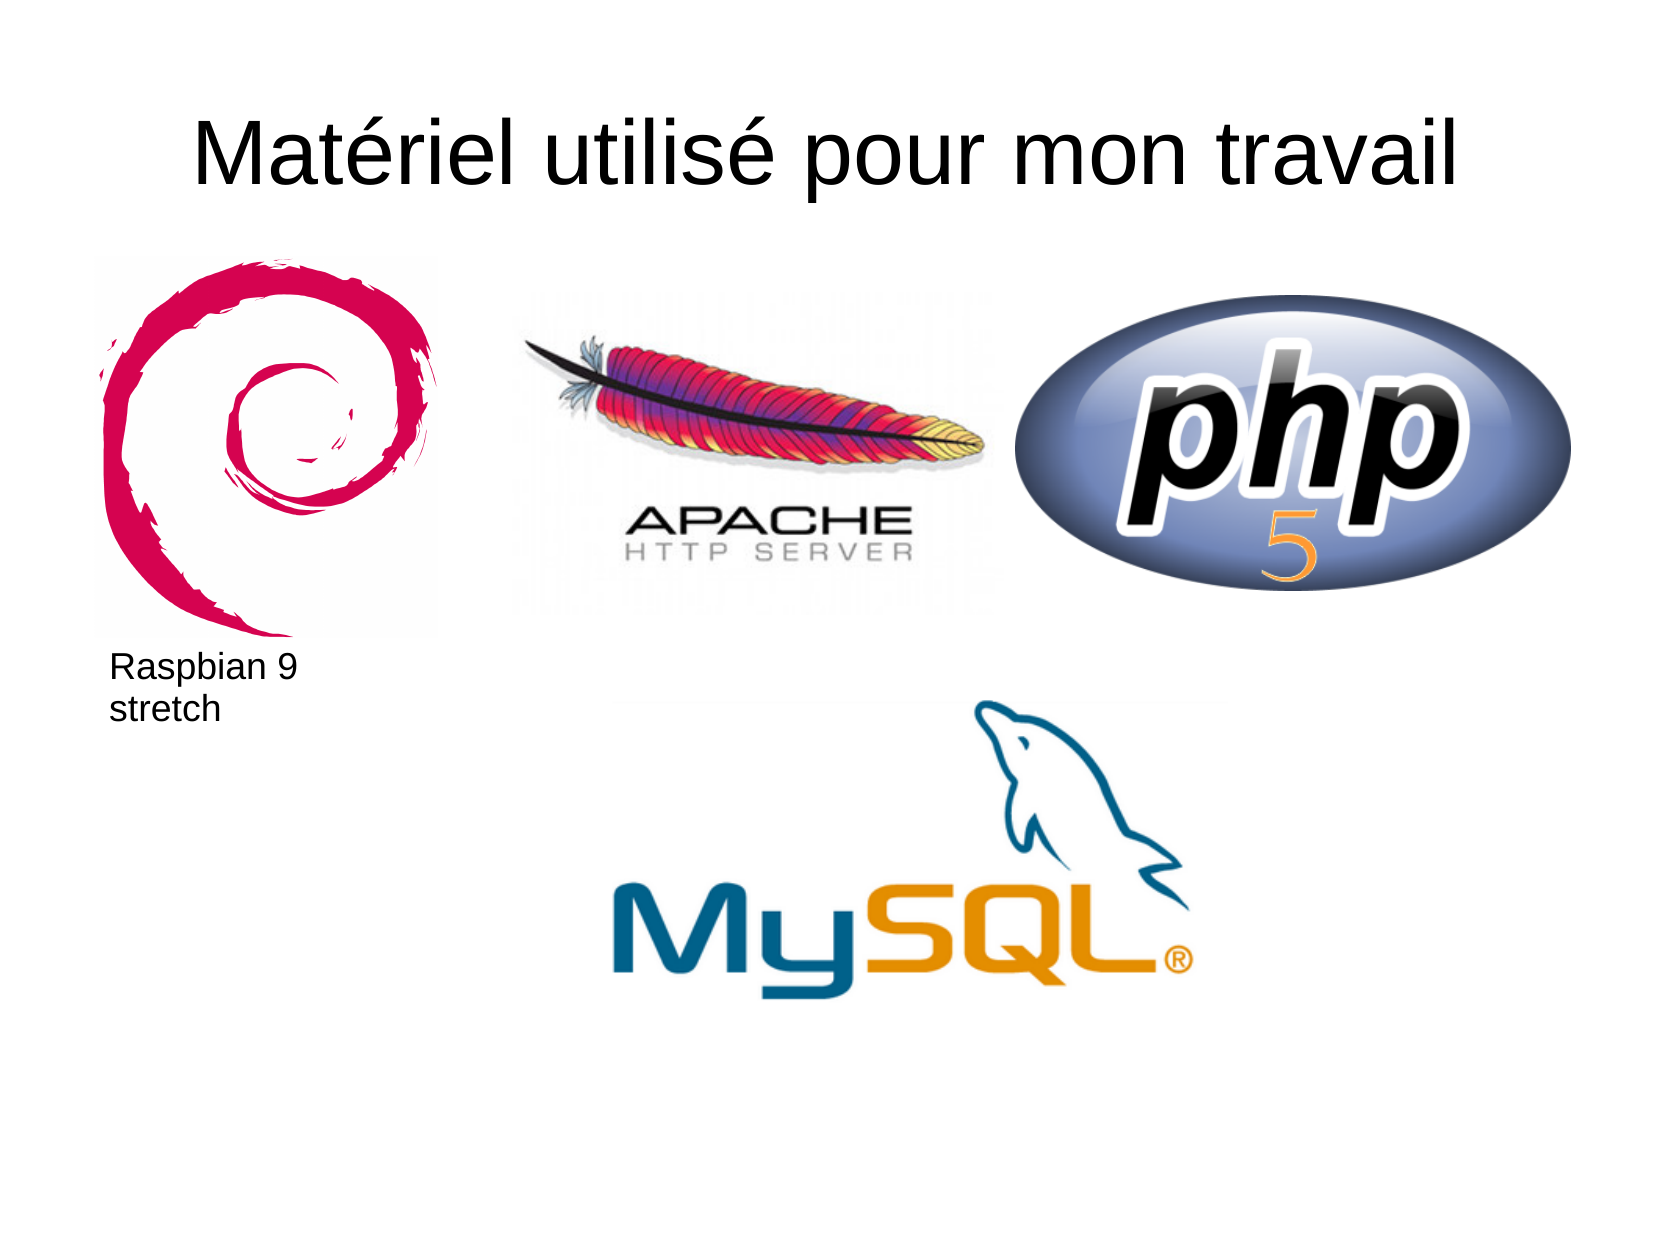

# Matériel utilisé pour mon travail
Raspbian 9
stretch